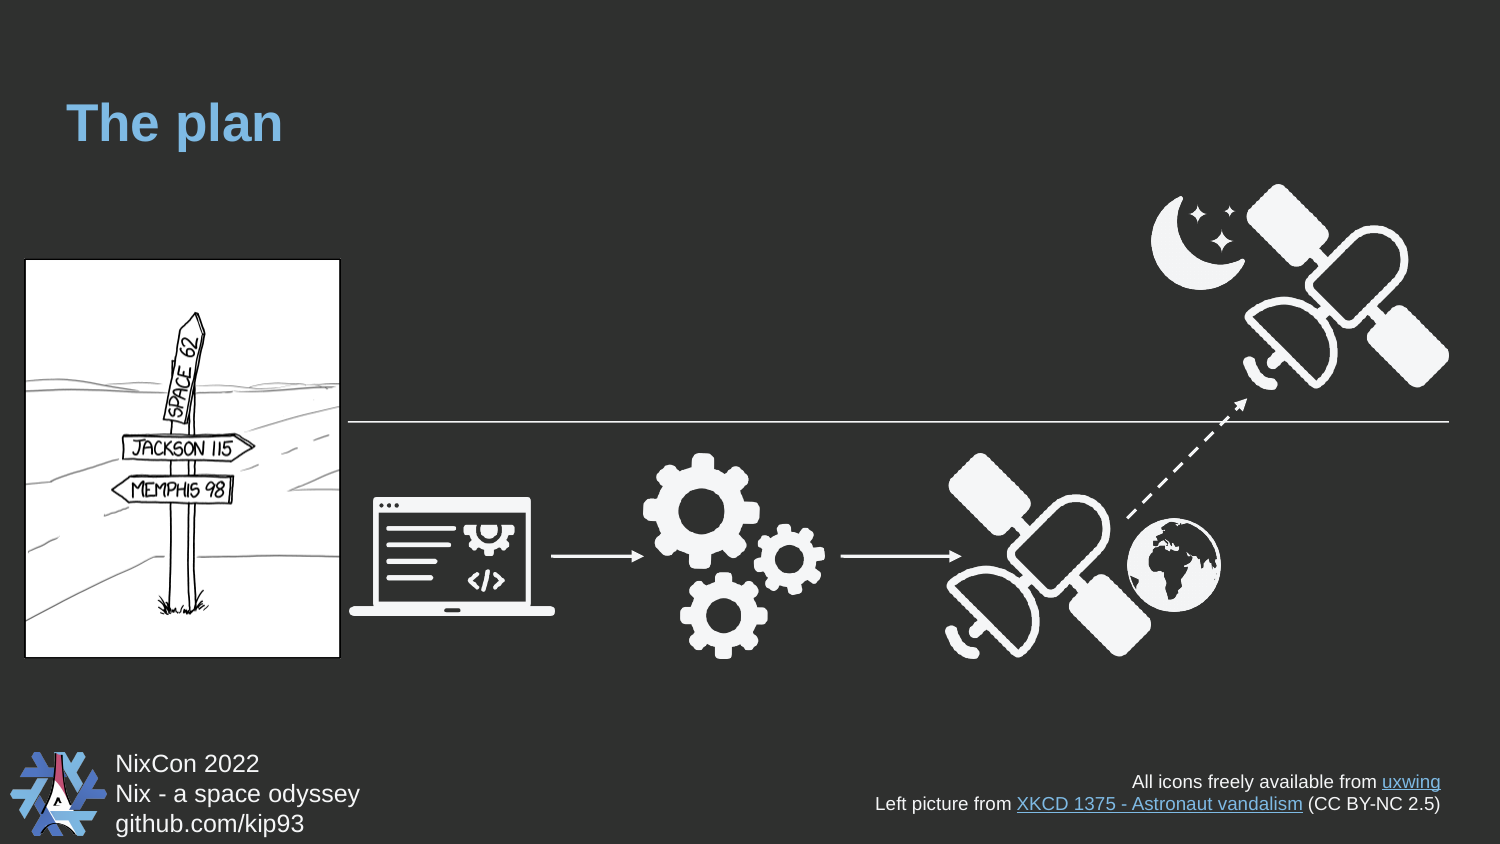

# The plan
All icons freely available from uxwing
Left picture from XKCD 1375 - Astronaut vandalism (CC BY-NC 2.5)